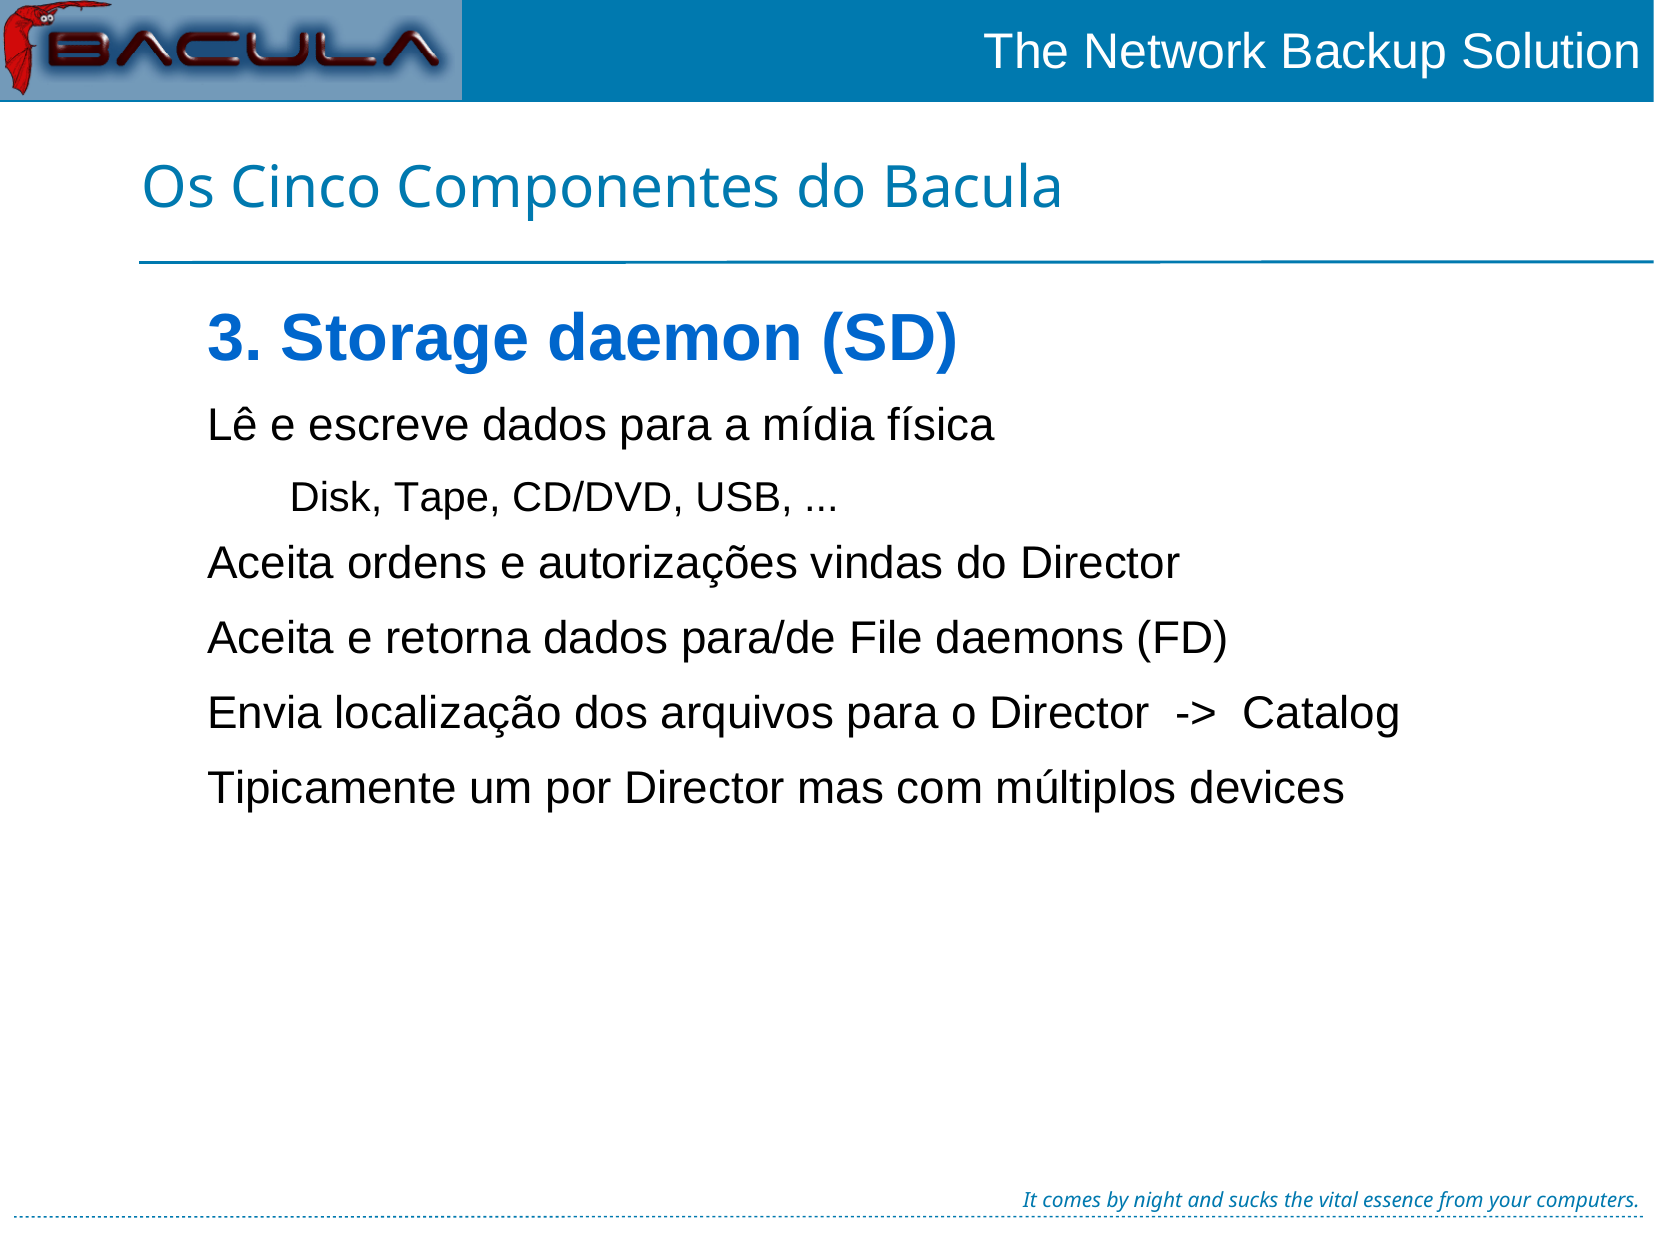

# Os Cinco Componentes do Bacula
3. Storage daemon (SD)
Lê e escreve dados para a mídia física
Disk, Tape, CD/DVD, USB, ...
Aceita ordens e autorizações vindas do Director
Aceita e retorna dados para/de File daemons (FD)
Envia localização dos arquivos para o Director -> Catalog
Tipicamente um por Director mas com múltiplos devices